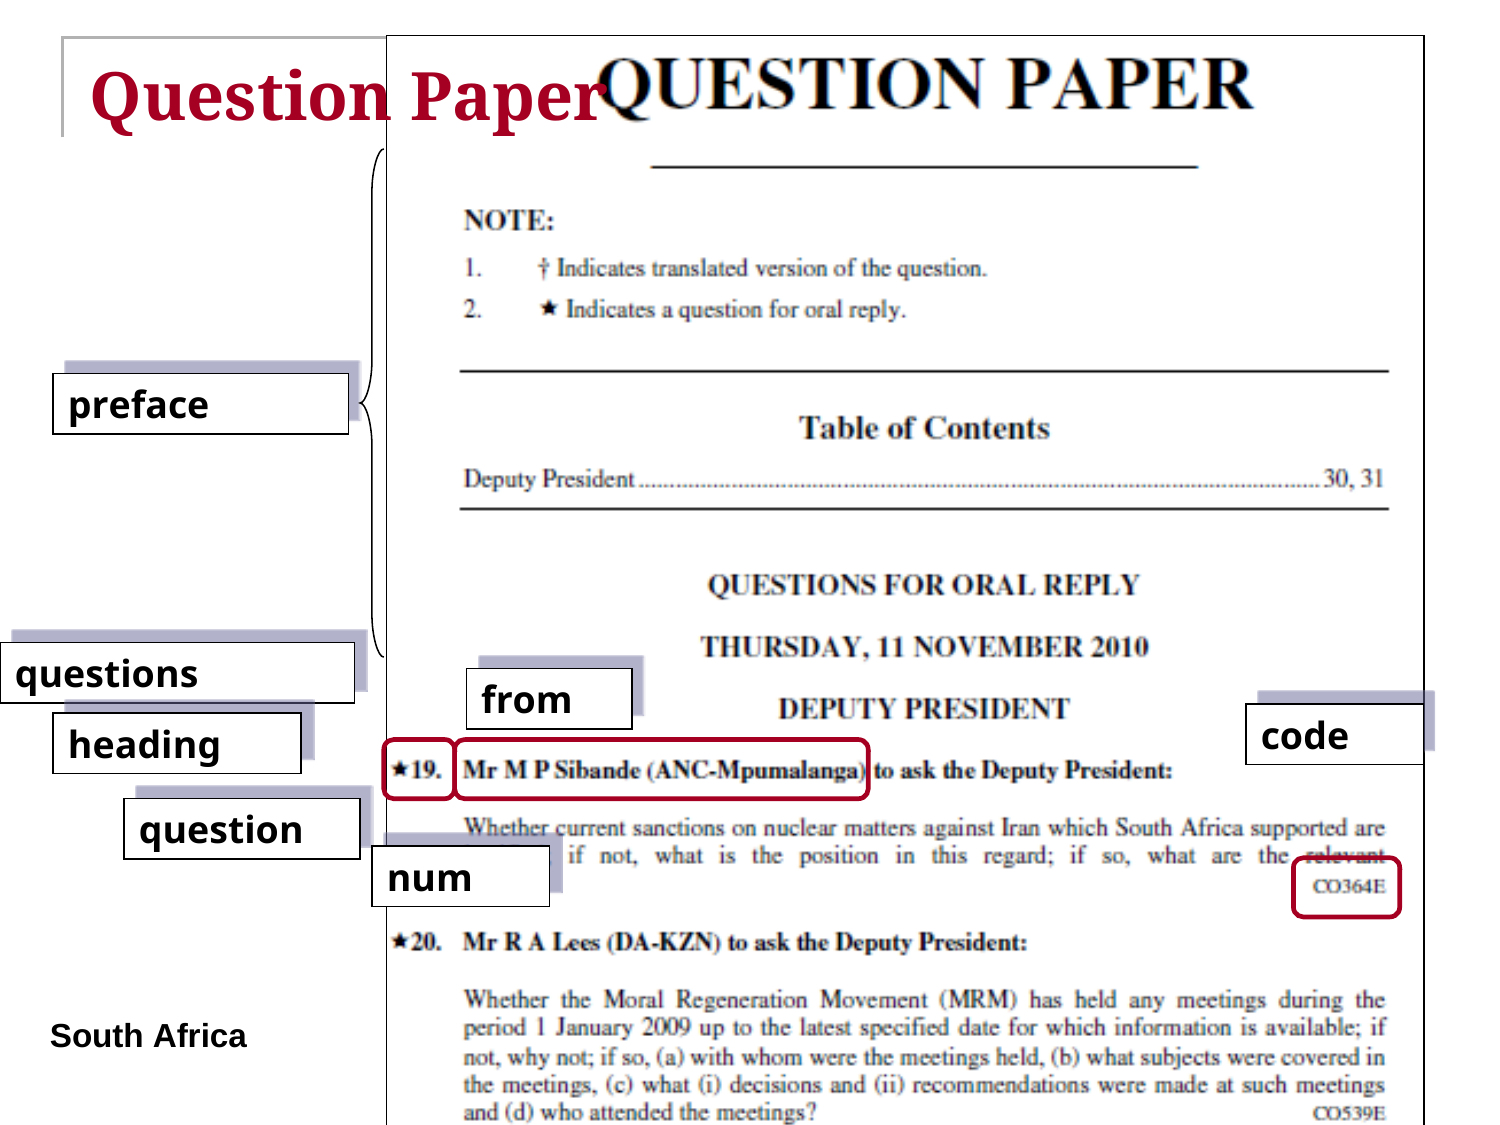

# Question Paper
preface
questions
from
code
heading
num
question
South Africa